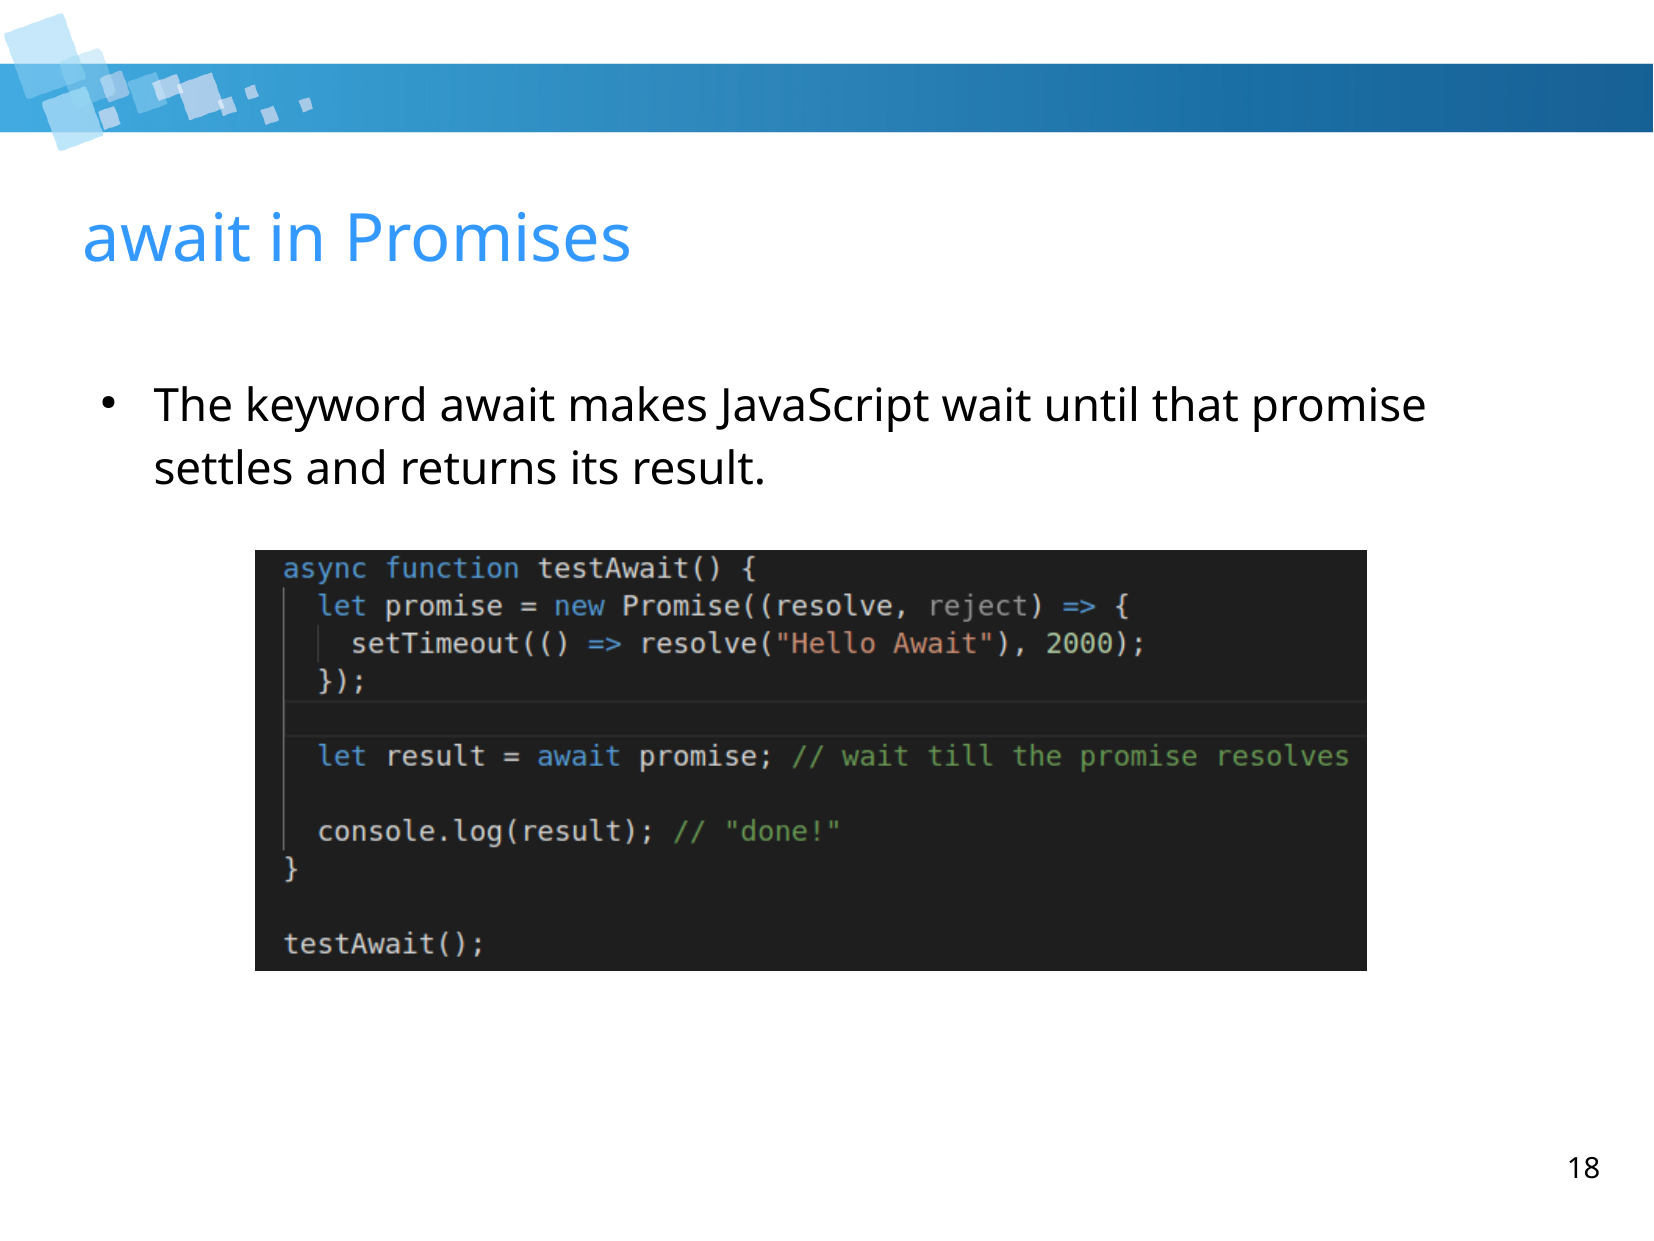

# await in Promises
The keyword await makes JavaScript wait until that promise settles and returns its result.
18